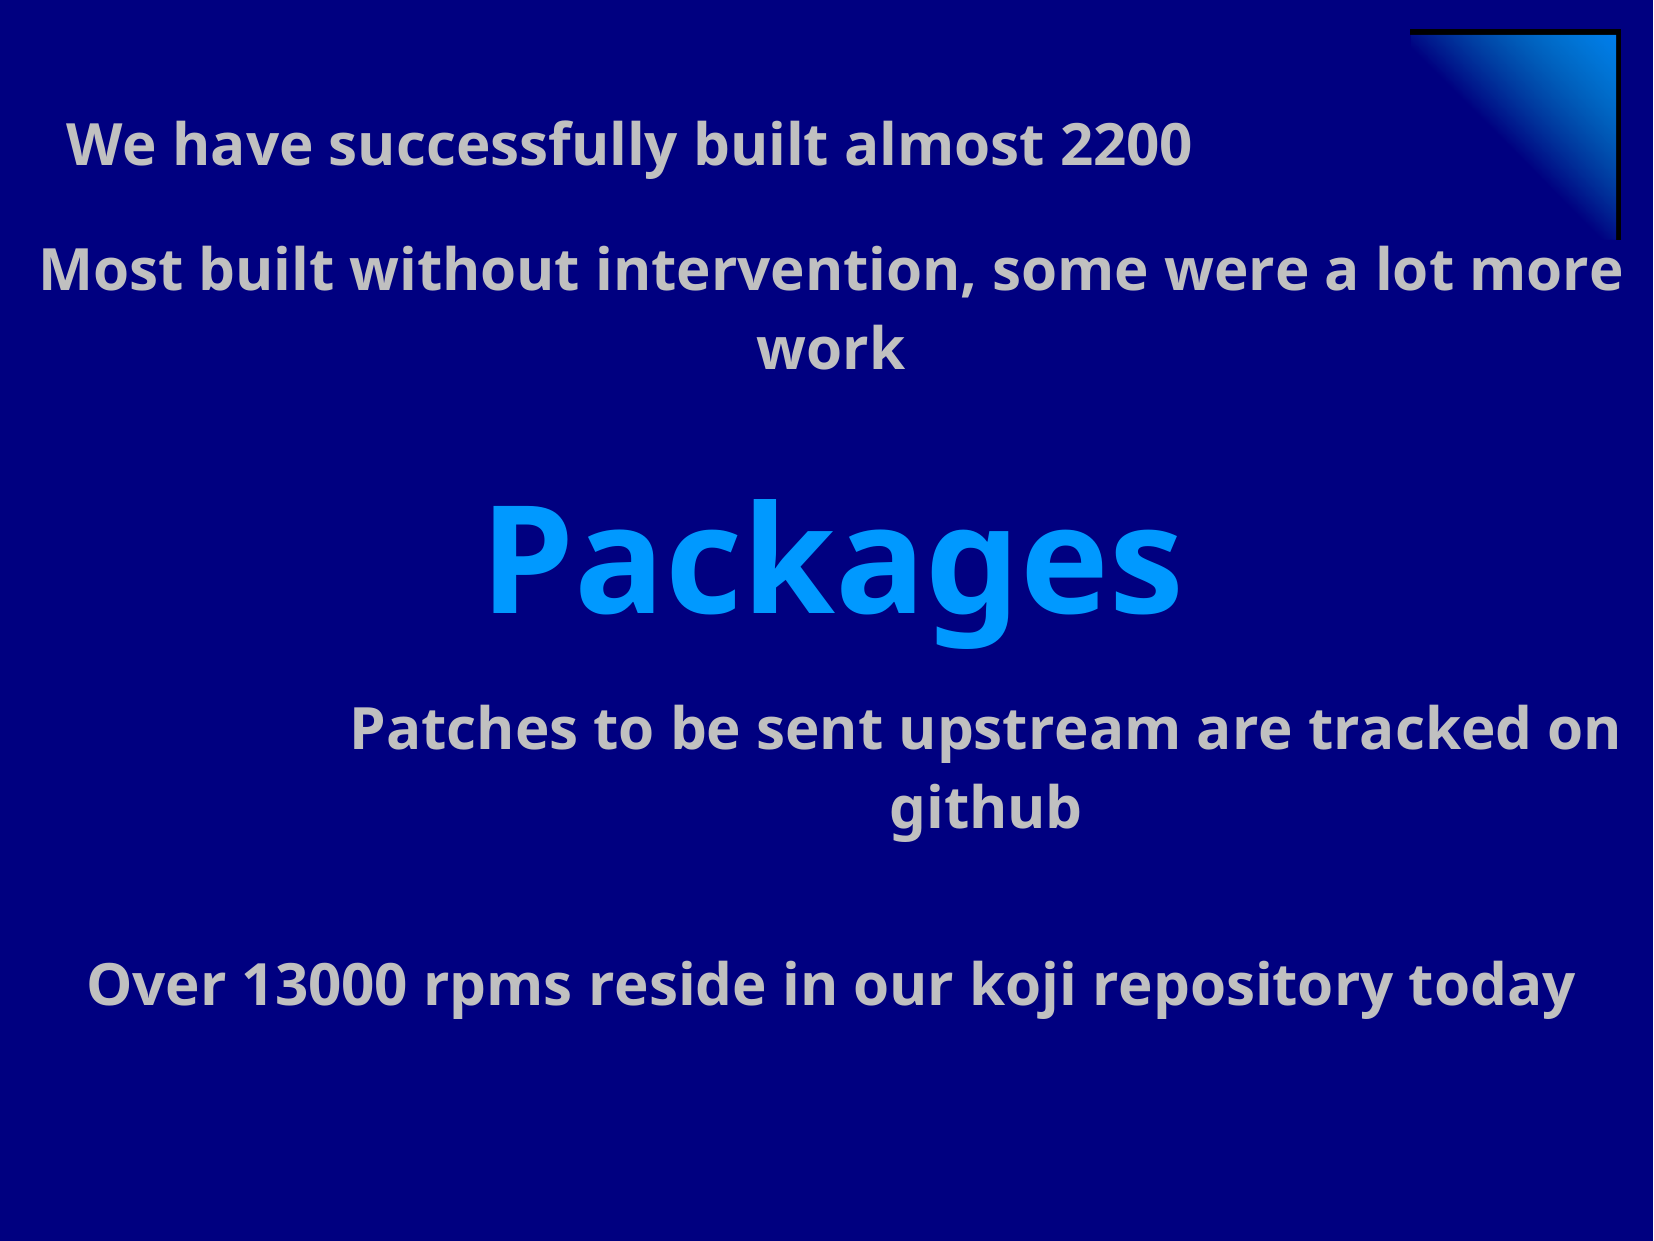

We have successfully built almost 2200
Most built without intervention, some were a lot more work
Packages
Patches to be sent upstream are tracked on github
Over 13000 rpms reside in our koji repository today